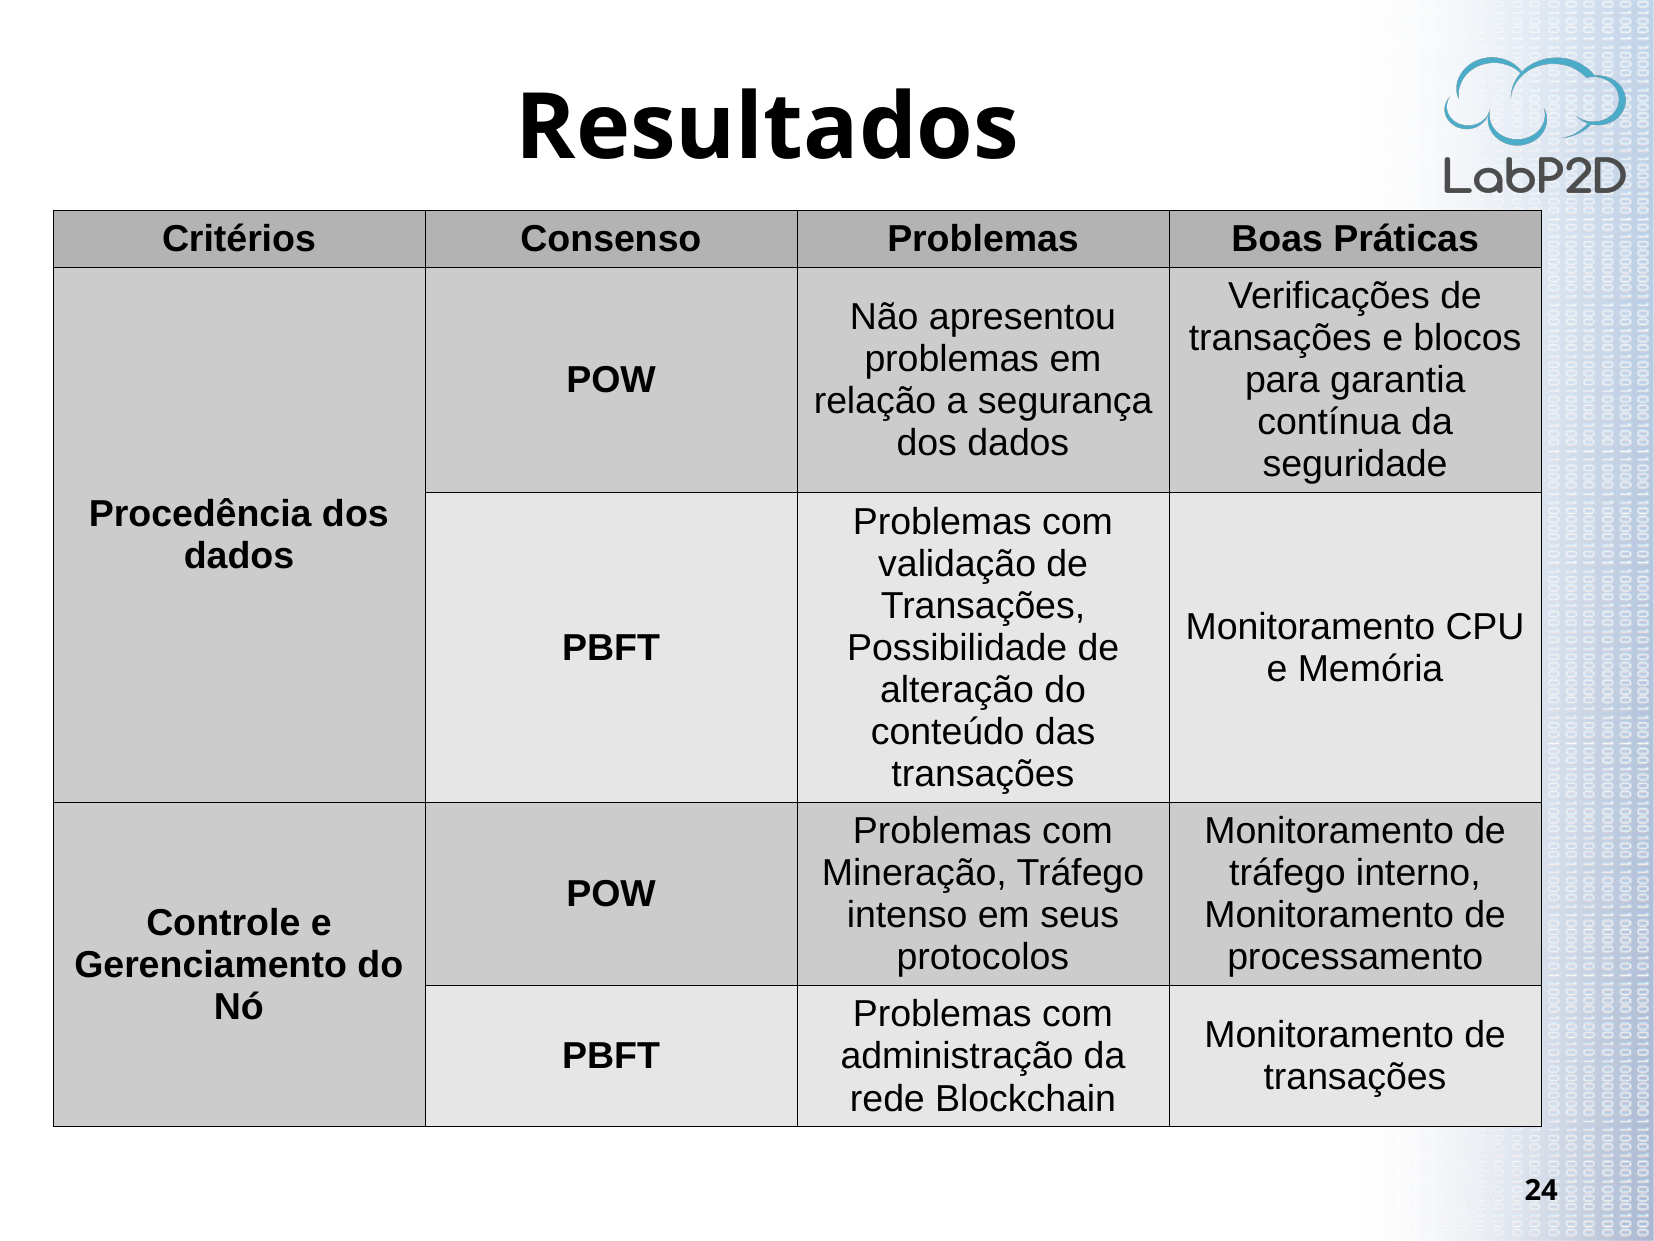

# Resultados
| Critérios | Consenso | Problemas | Boas Práticas |
| --- | --- | --- | --- |
| Procedência dos dados | POW | Não apresentou problemas em relação a segurança dos dados | Verificações de transações e blocos para garantia contínua da seguridade |
| | PBFT | Problemas com validação de Transações, Possibilidade de alteração do conteúdo das transações | Monitoramento CPU e Memória |
| Controle e Gerenciamento do Nó | POW | Problemas com Mineração, Tráfego intenso em seus protocolos | Monitoramento de tráfego interno, Monitoramento de processamento |
| | PBFT | Problemas com administração da rede Blockchain | Monitoramento de transações |
24